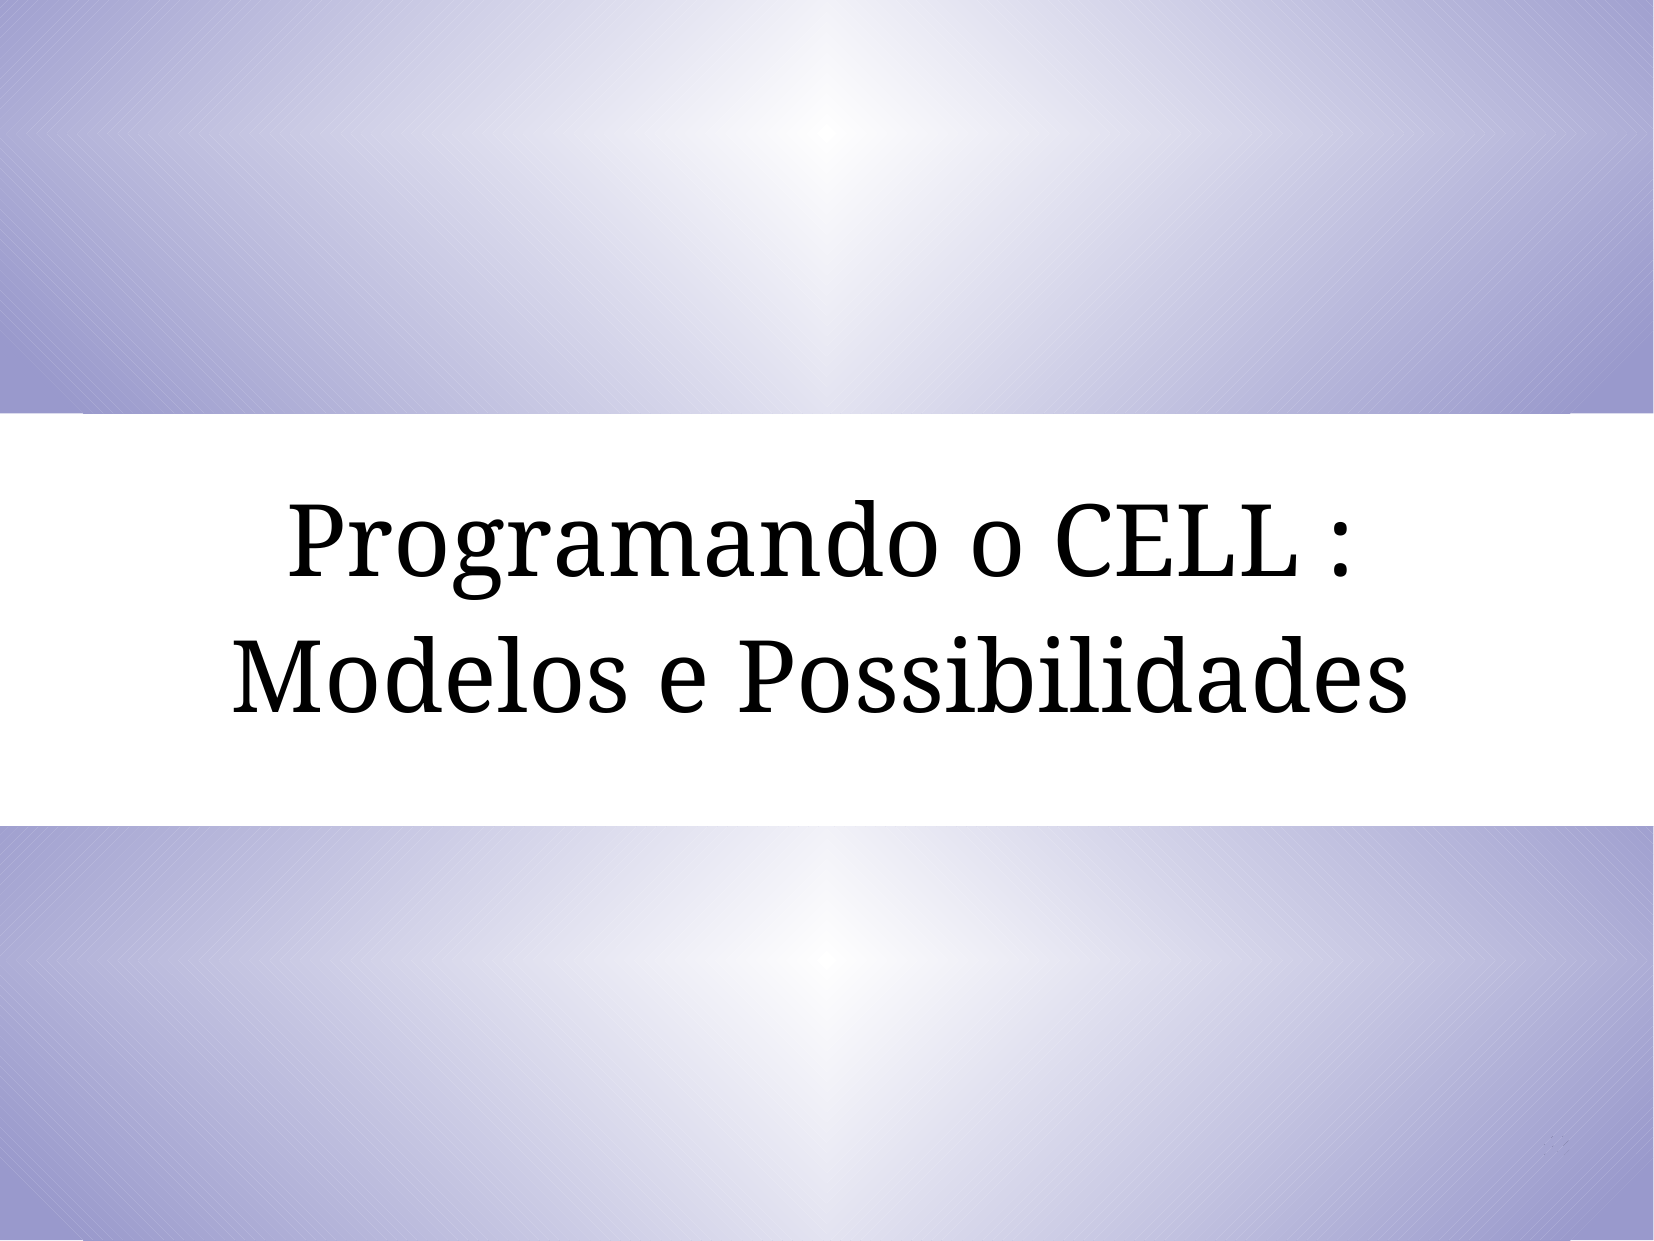

# Programando o CELL : Modelos e Possibilidades
53